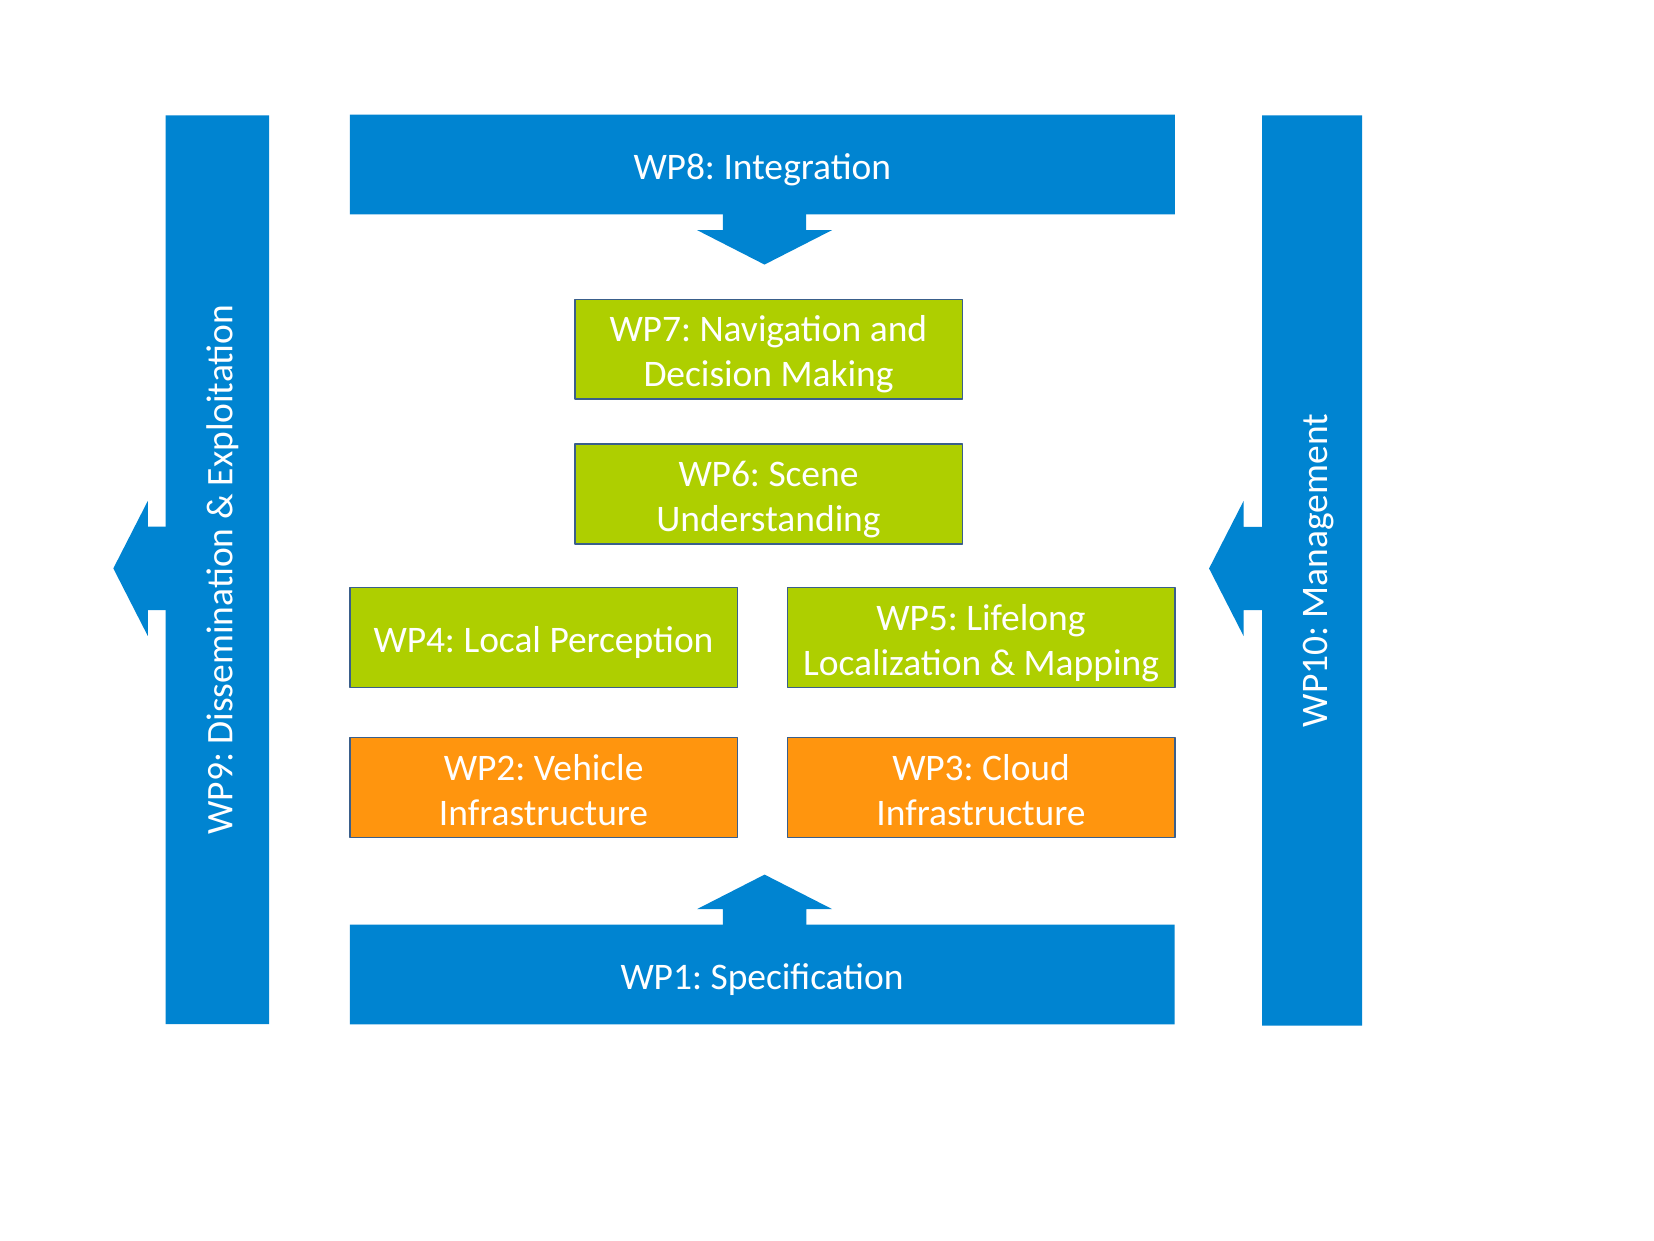

WP8: Integration
WP7: Navigation and Decision Making
WP6: Scene Understanding
WP9: Dissemination & Exploitation
WP10: Management
WP4: Local Perception
WP5: Lifelong Localization & Mapping
WP2: Vehicle Infrastructure
WP3: Cloud Infrastructure
WP1: Specification